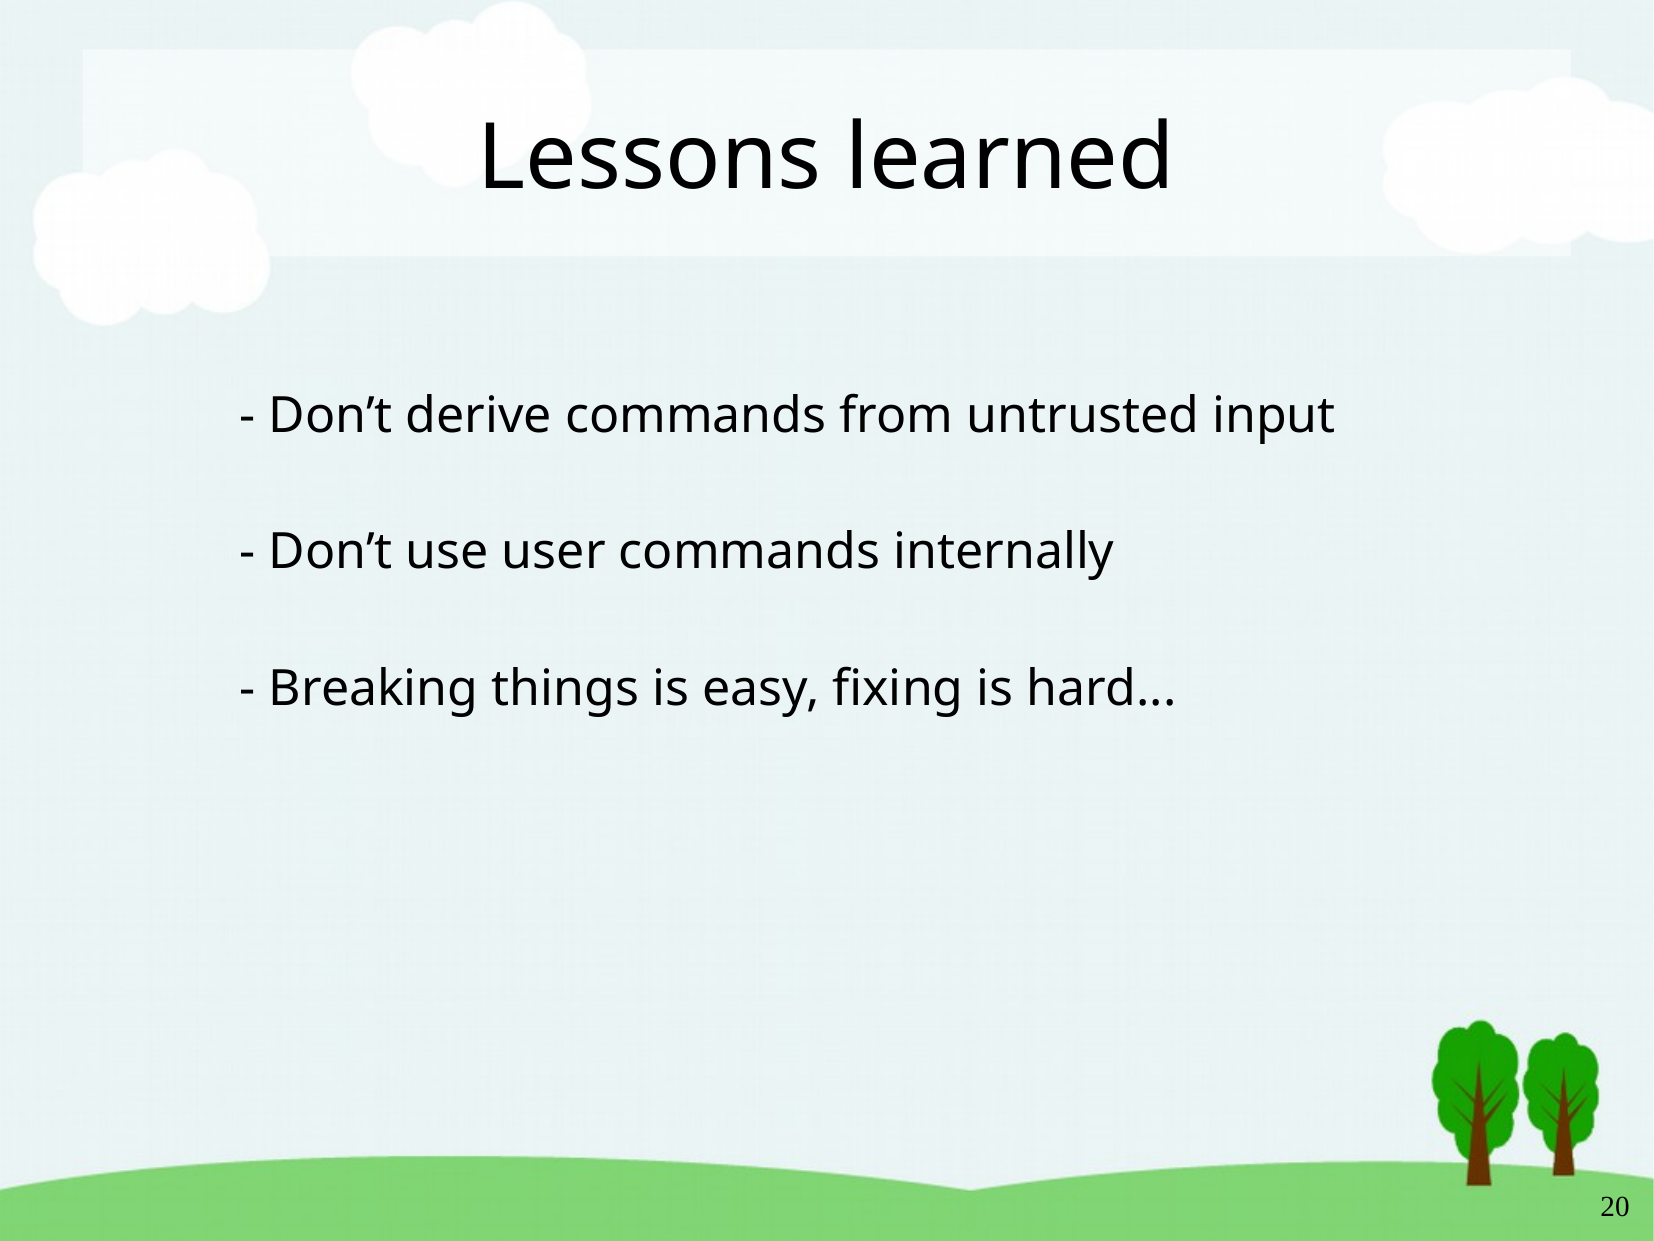

# Lessons learned
- Don’t derive commands from untrusted input
- Don’t use user commands internally
- Breaking things is easy, fixing is hard...
20